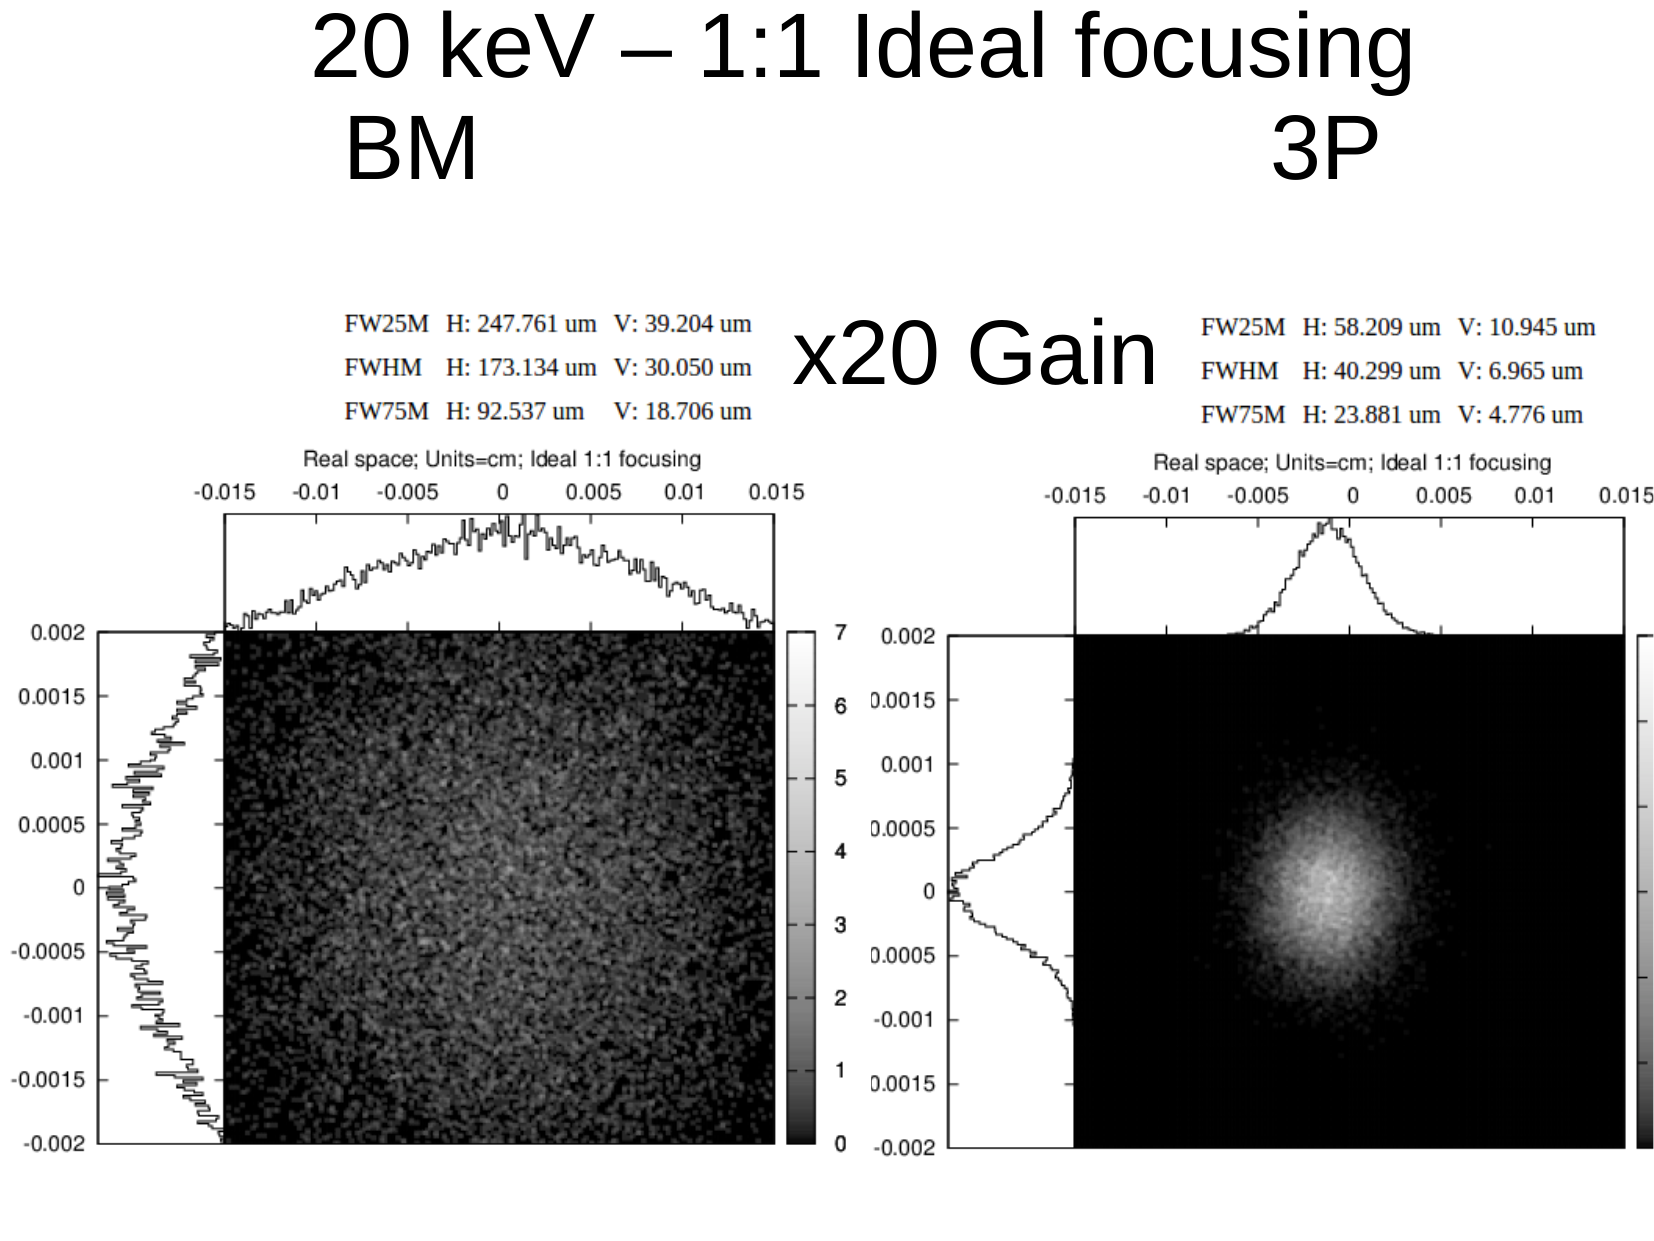

# 20 keV – 1:1 Ideal focusing BM 3P x20 Gain